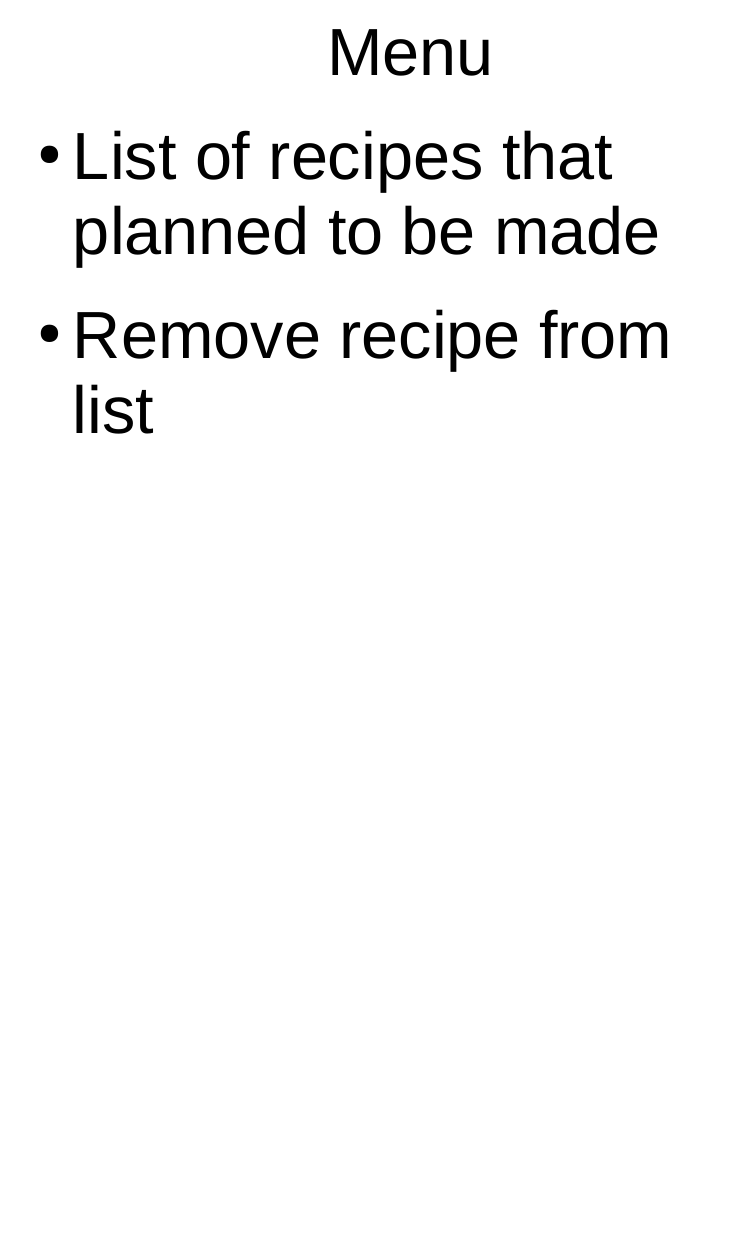

# Menu
List of recipes that planned to be made
Remove recipe from list